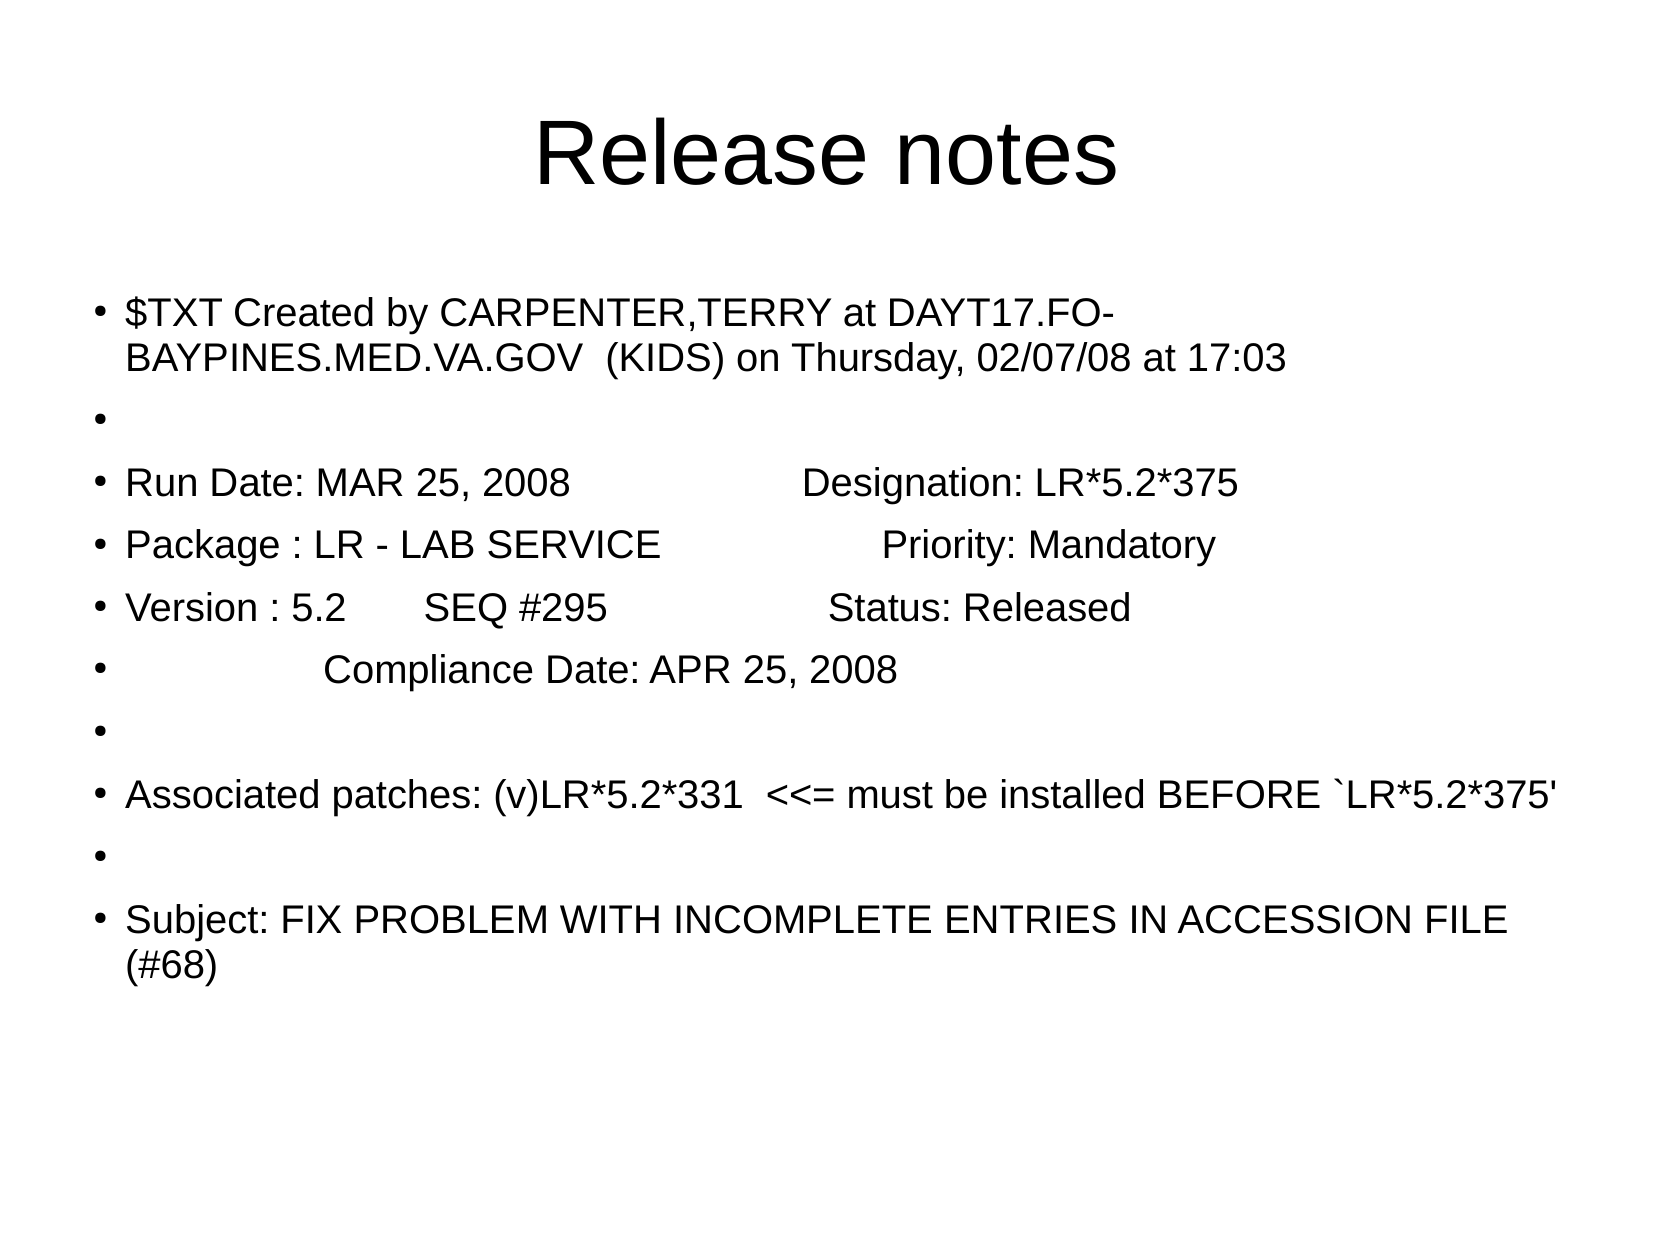

# Release notes
$TXT Created by CARPENTER,TERRY at DAYT17.FO-BAYPINES.MED.VA.GOV (KIDS) on Thursday, 02/07/08 at 17:03
Run Date: MAR 25, 2008 Designation: LR*5.2*375
Package : LR - LAB SERVICE Priority: Mandatory
Version : 5.2 SEQ #295 Status: Released
 Compliance Date: APR 25, 2008
Associated patches: (v)LR*5.2*331 <<= must be installed BEFORE `LR*5.2*375'
Subject: FIX PROBLEM WITH INCOMPLETE ENTRIES IN ACCESSION FILE (#68)